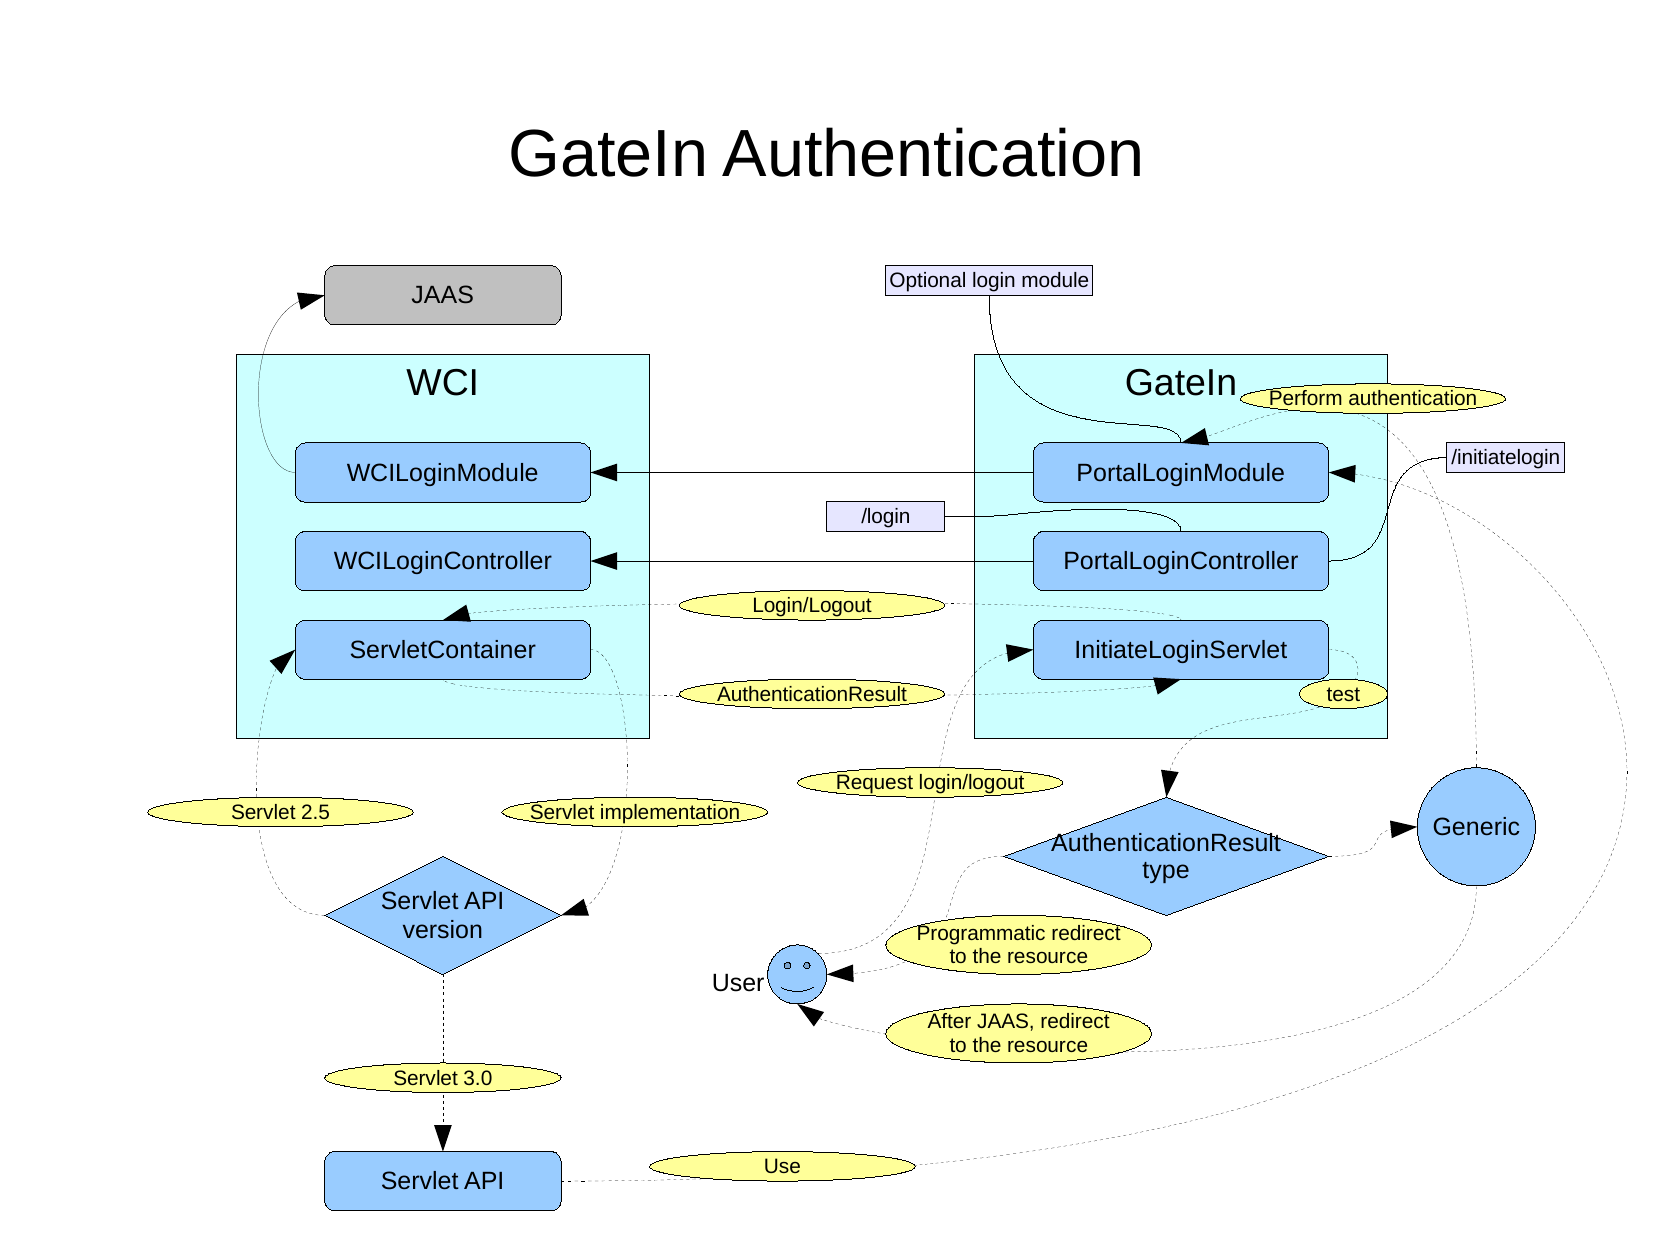

# GateIn Authentication
JAAS
Optional login module
WCI
GateIn
Perform authentication
WCILoginModule
PortalLoginModule
/initiatelogin
/login
WCILoginController
PortalLoginController
Login/Logout
ServletContainer
InitiateLoginServlet
AuthenticationResult
AuthenticationResult
AuthenticationResult
AuthenticationResult
test
1
Request login/logout
Generic
Servlet 2.5
Servlet implementation
AuthenticationResult
type
Servlet API
version
Servlet API
version
2
Programmatic redirect
to the resource
User
After JAAS, redirect
to the resource
Servlet 3.0
Servlet API
Use